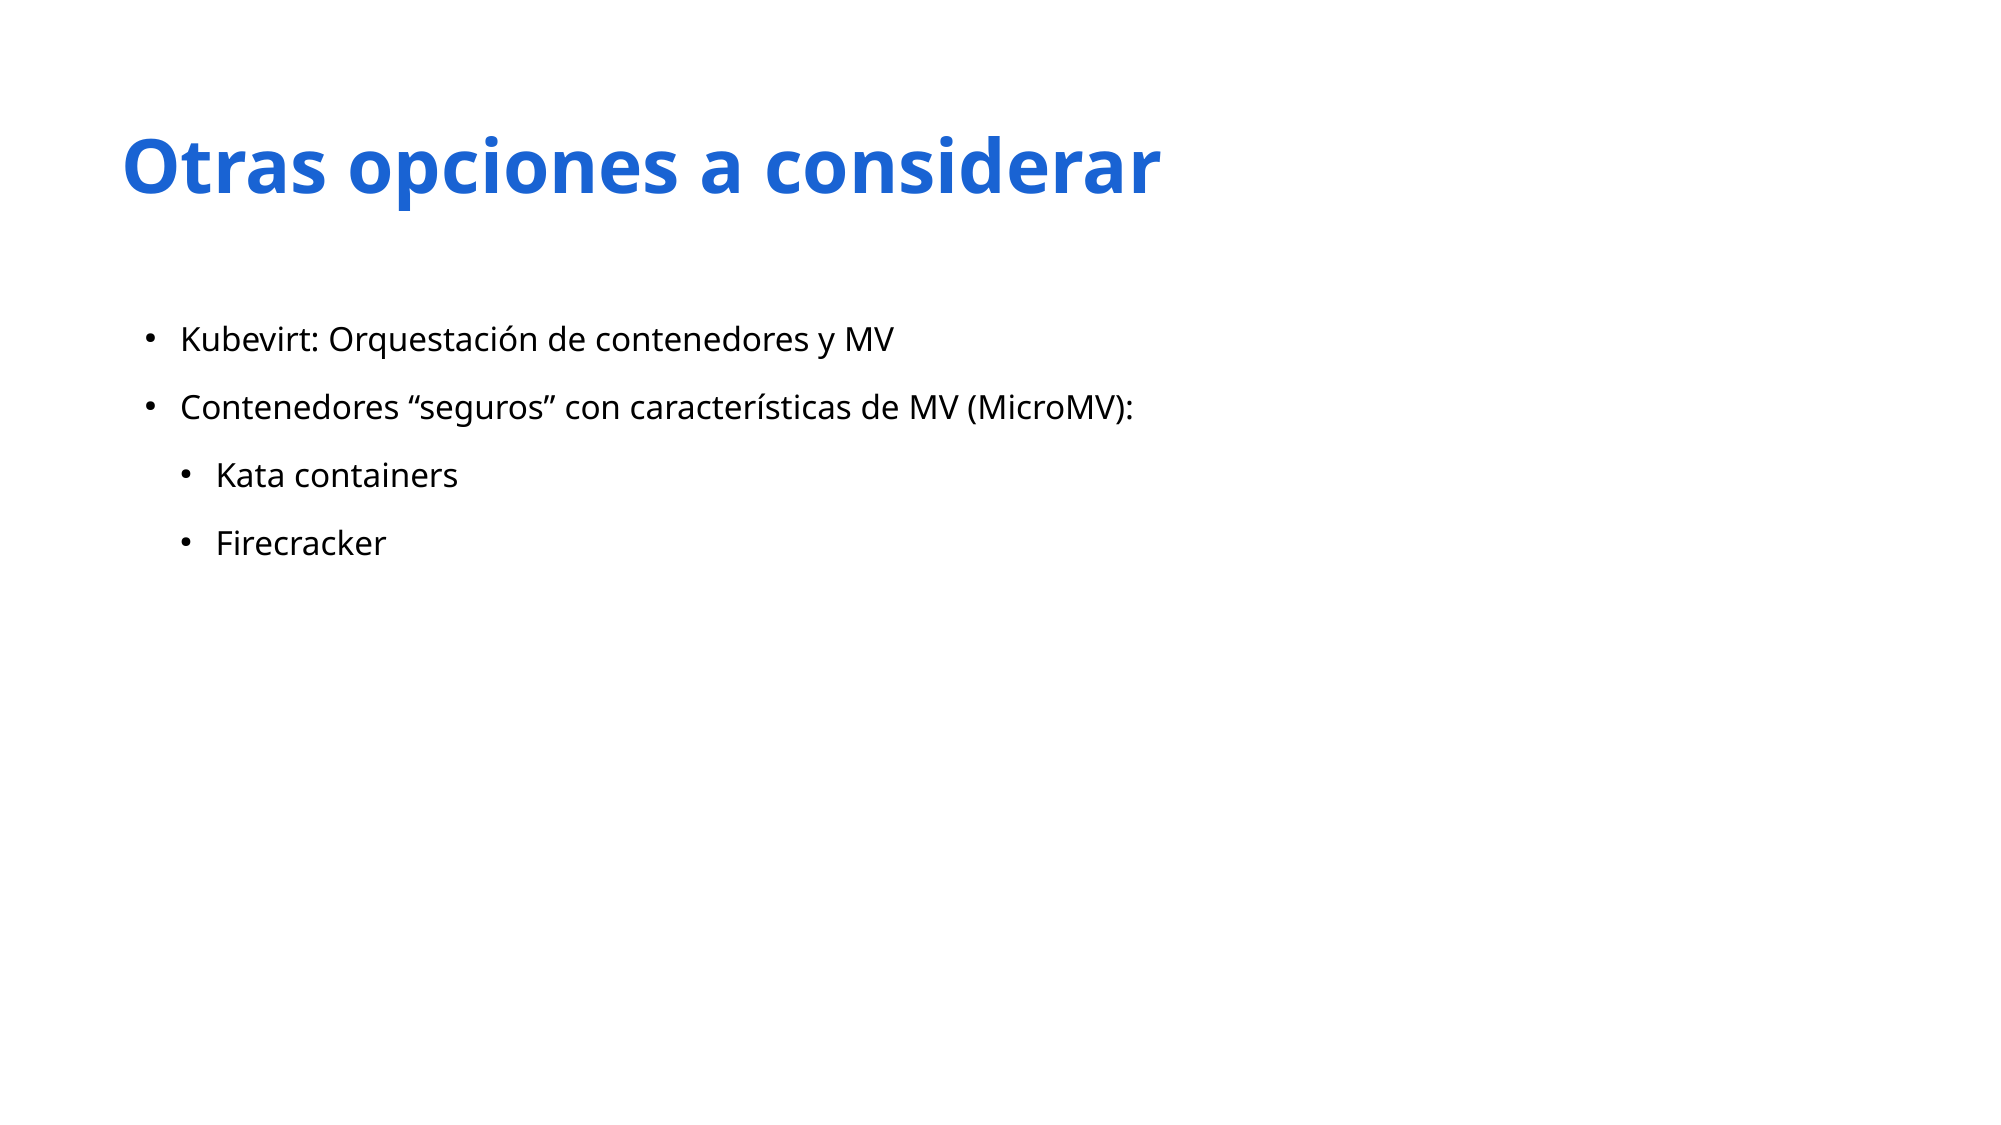

Otras opciones a considerar
Kubevirt: Orquestación de contenedores y MV
Contenedores “seguros” con características de MV (MicroMV):
Kata containers
Firecracker